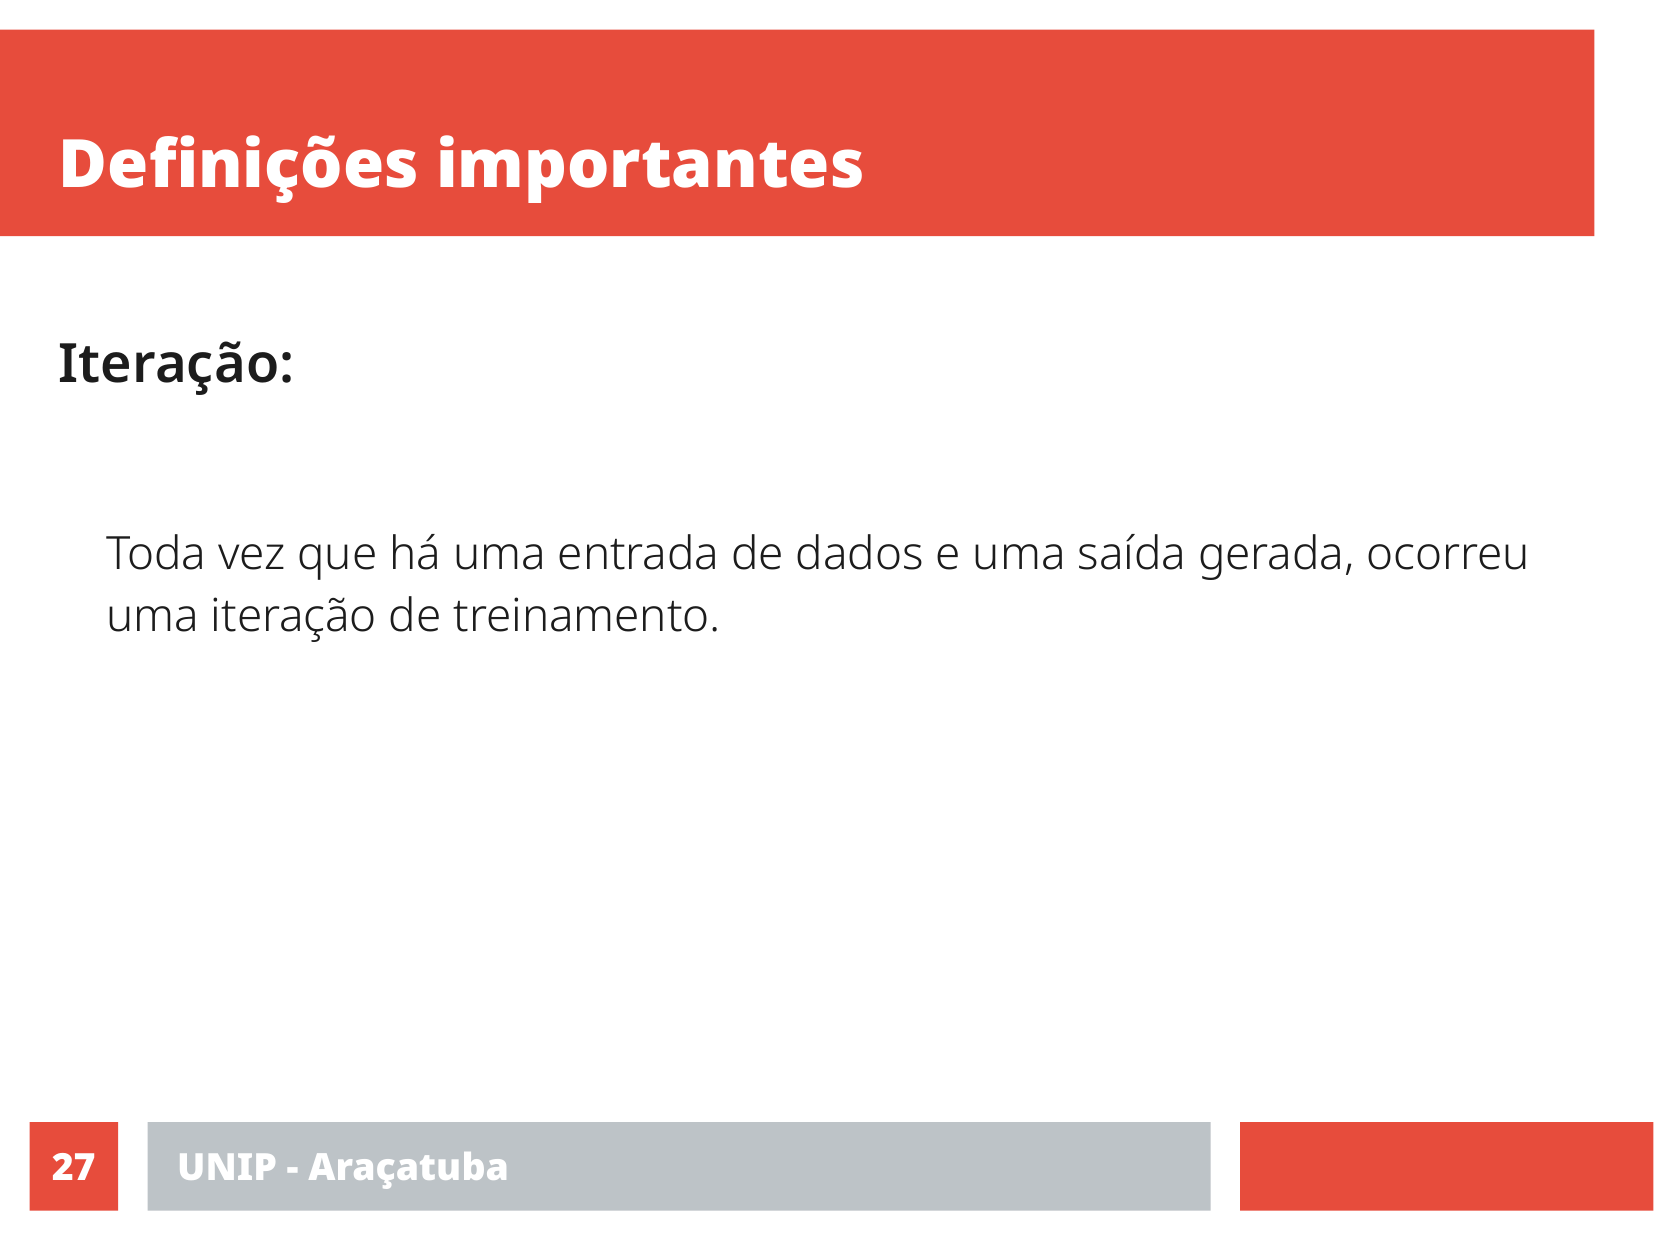

# Definições importantes
Iteração:
Toda vez que há uma entrada de dados e uma saída gerada, ocorreu uma iteração de treinamento.
27
UNIP - Araçatuba